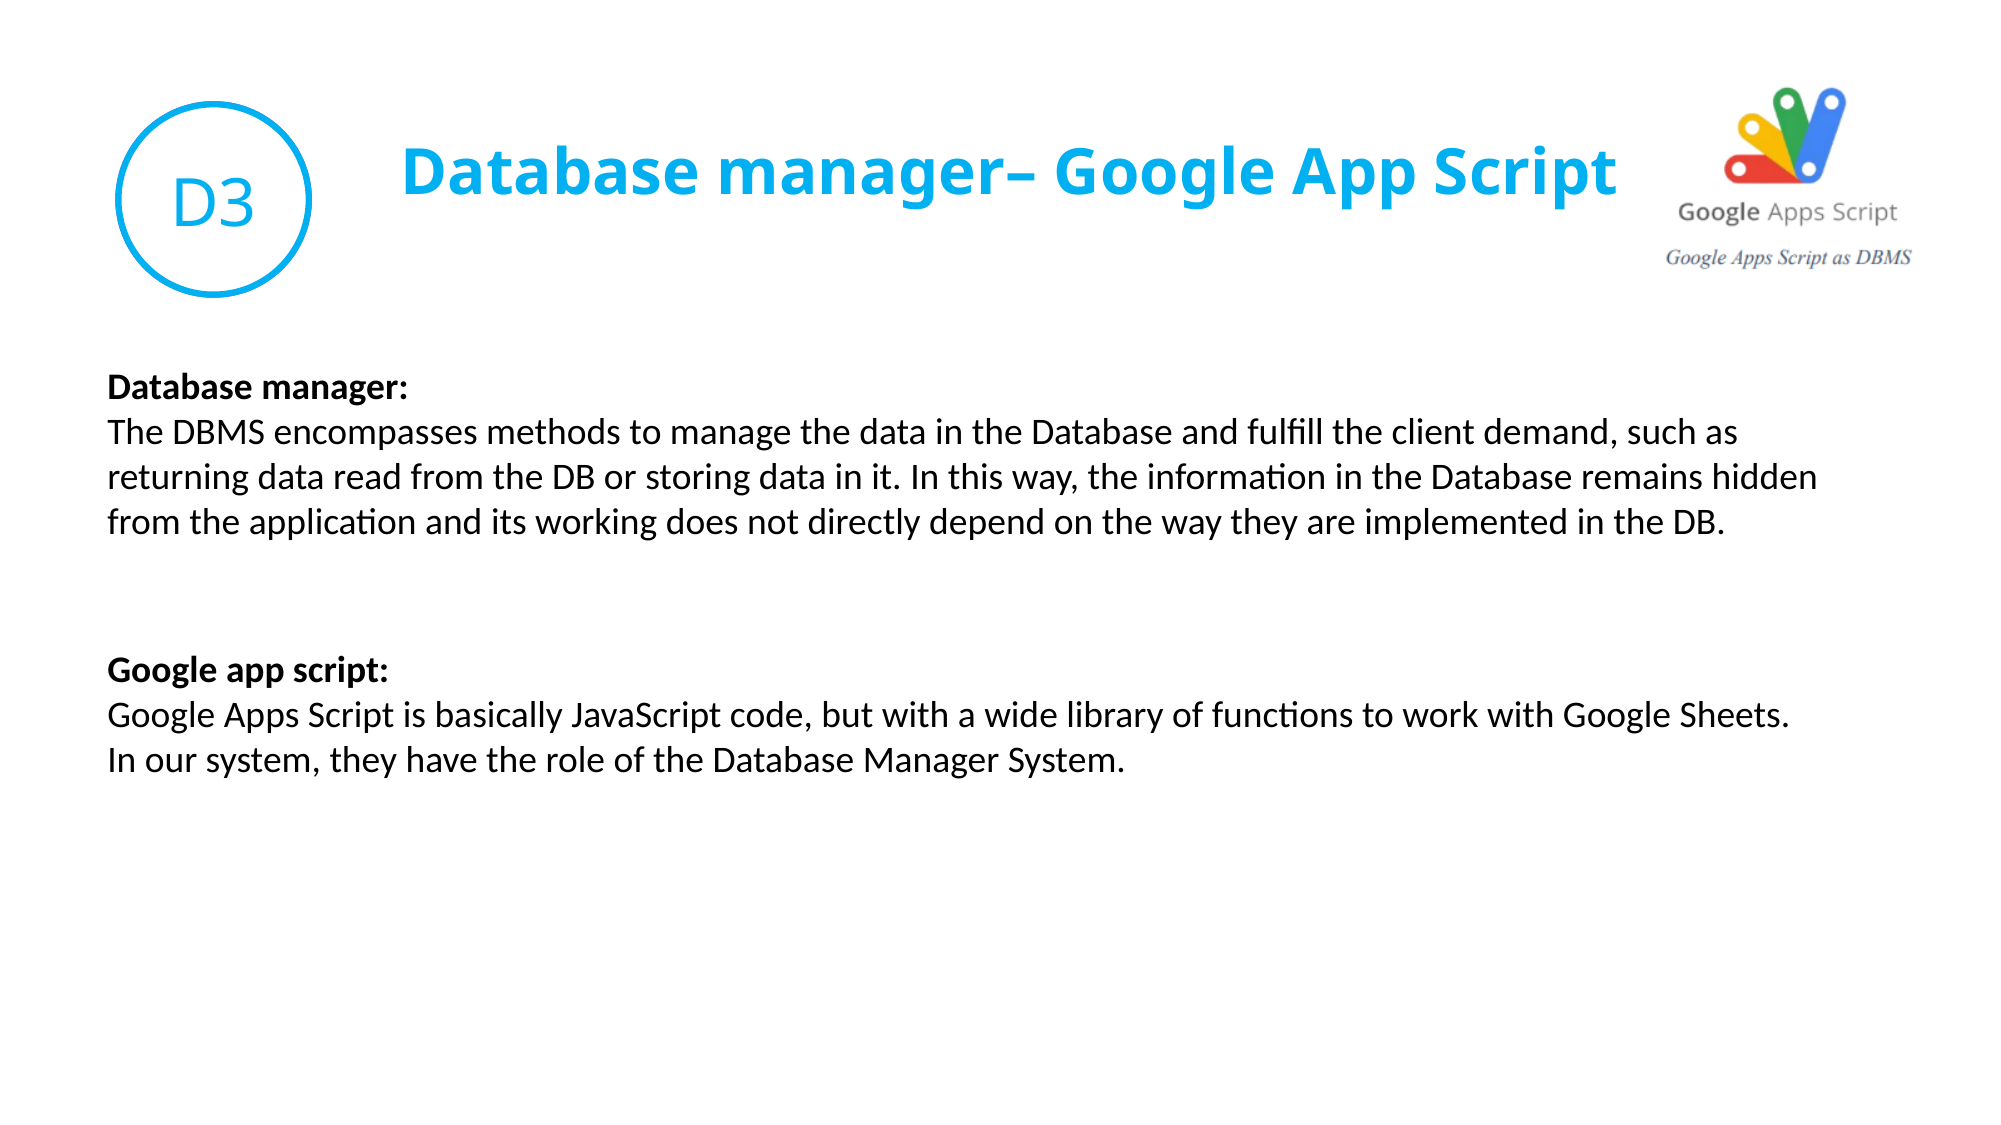

D1
D3
# Database manager– Google App Script
Database manager:
The DBMS encompasses methods to manage the data in the Database and fulfill the client demand, such as returning data read from the DB or storing data in it. In this way, the information in the Database remains hidden from the application and its working does not directly depend on the way they are implemented in the DB.
Google app script:
Google Apps Script is basically JavaScript code, but with a wide library of functions to work with Google Sheets. In our system, they have the role of the Database Manager System.